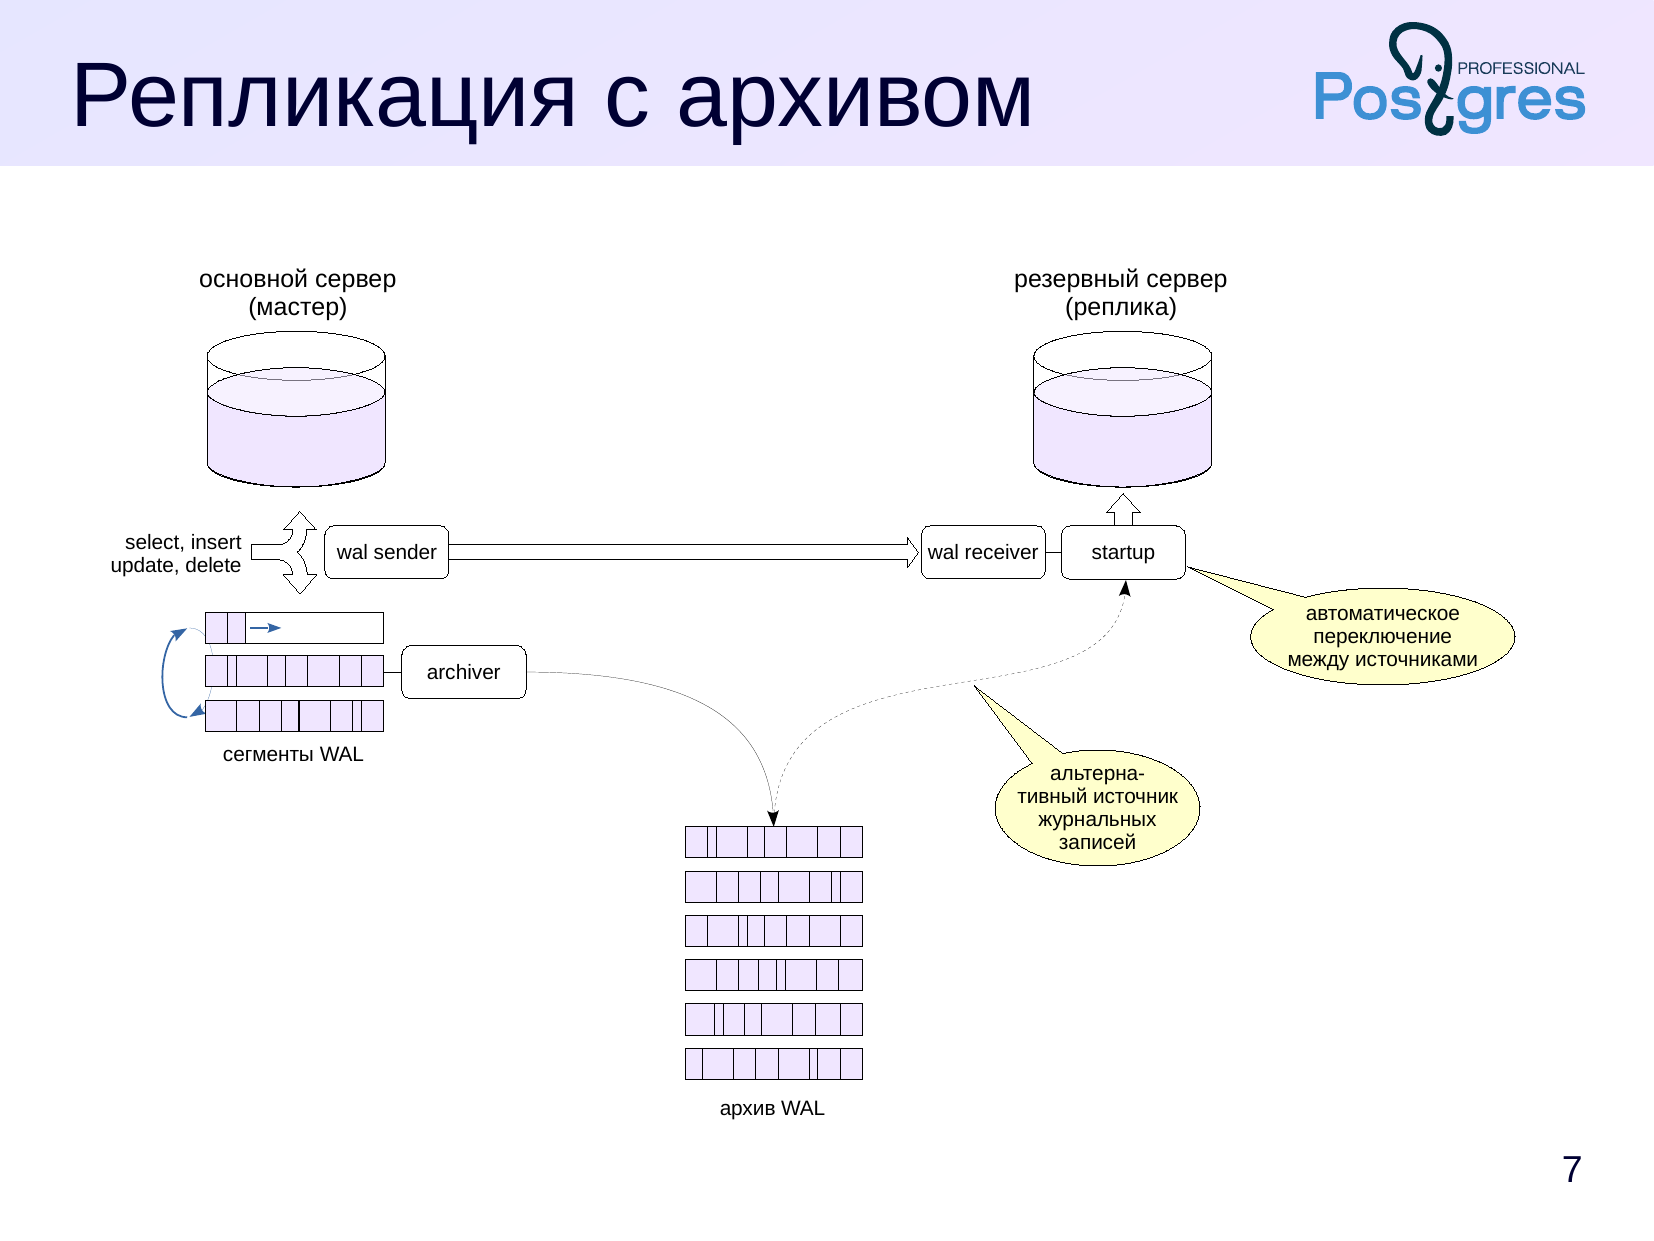

# Репликация с архивом
основной сервер
(мастер)
резервный сервер
(реплика)
select, insert
update, delete
wal sender
wal receiver
startup
автоматическое
переключение
между источниками
archiver
сегменты WAL
альтерна-
тивный источник
журнальных
записей
архив WAL